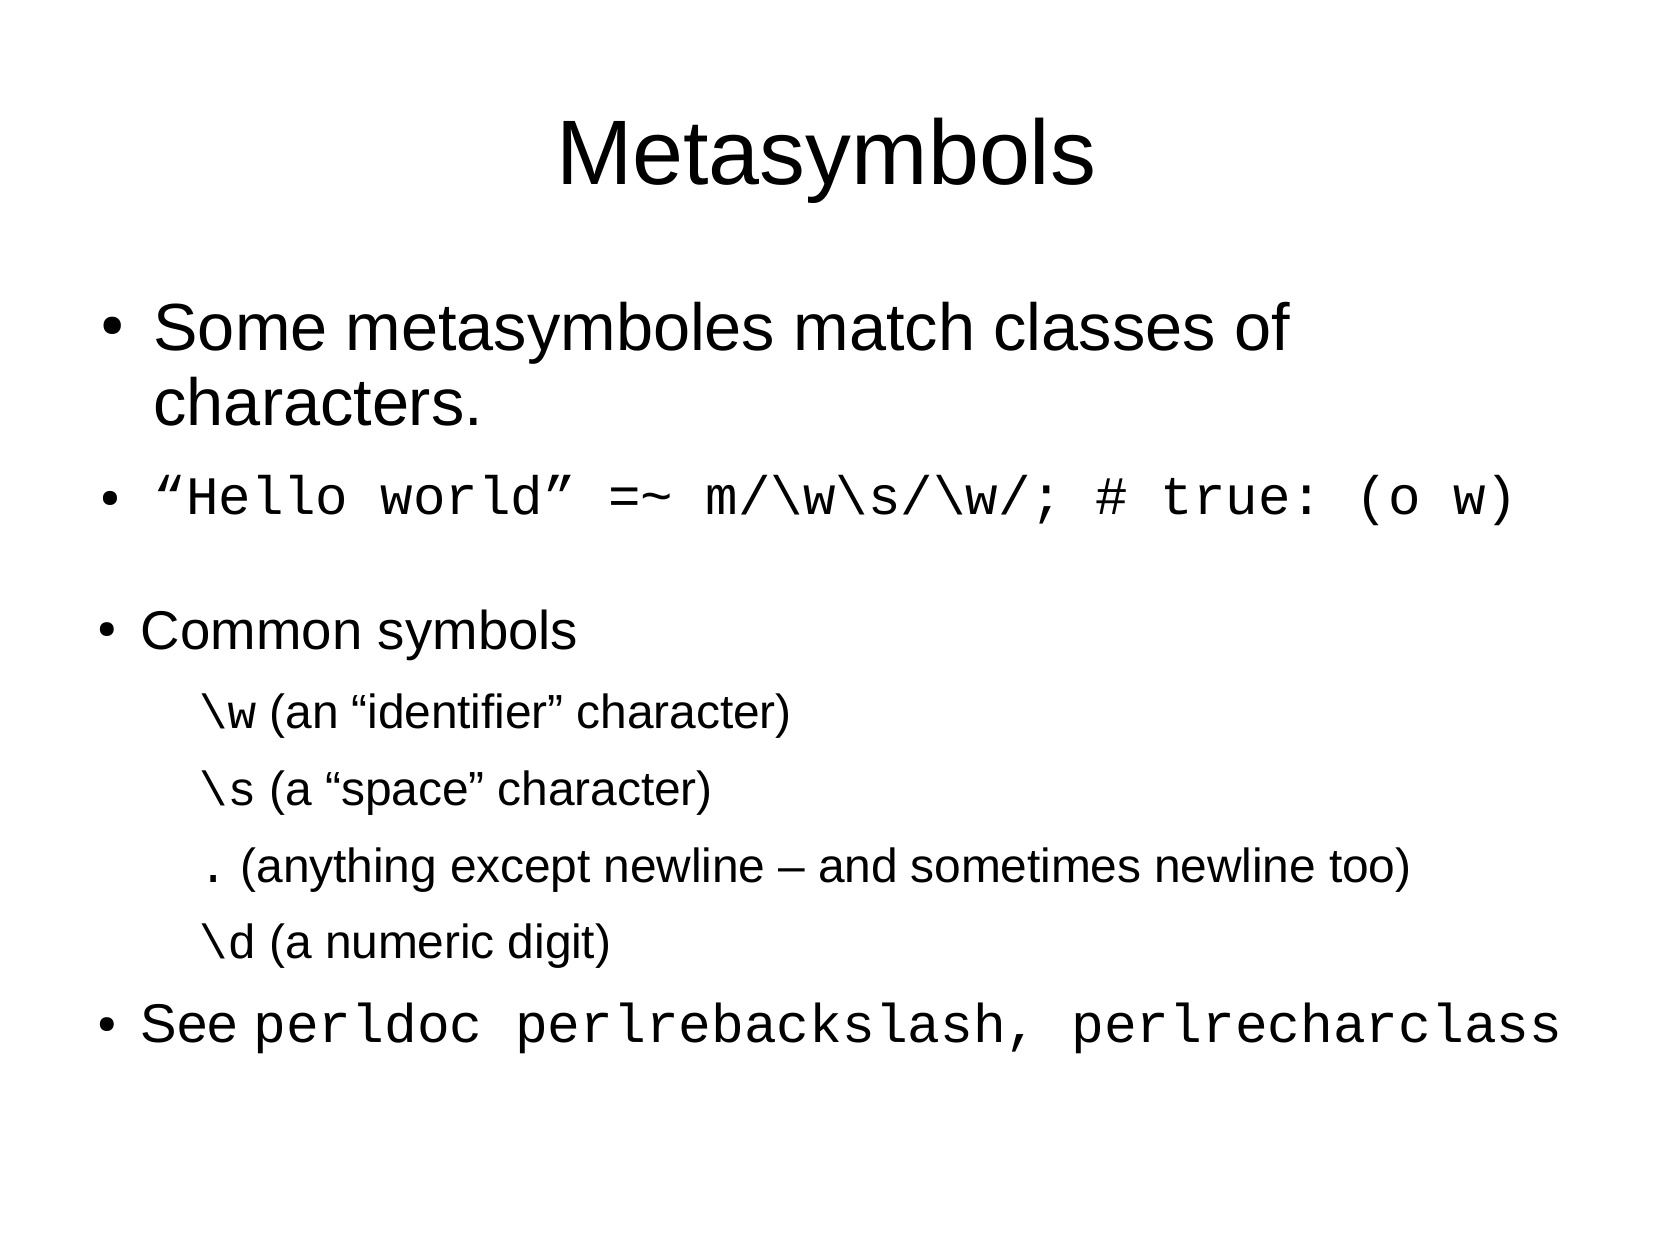

# Metasymbols
Some metasymboles match classes of characters.
“Hello world” =~ m/\w\s/\w/; # true: (o w)
Common symbols
\w (an “identifier” character)
\s (a “space” character)
. (anything except newline – and sometimes newline too)
\d (a numeric digit)
See perldoc perlrebackslash, perlrecharclass